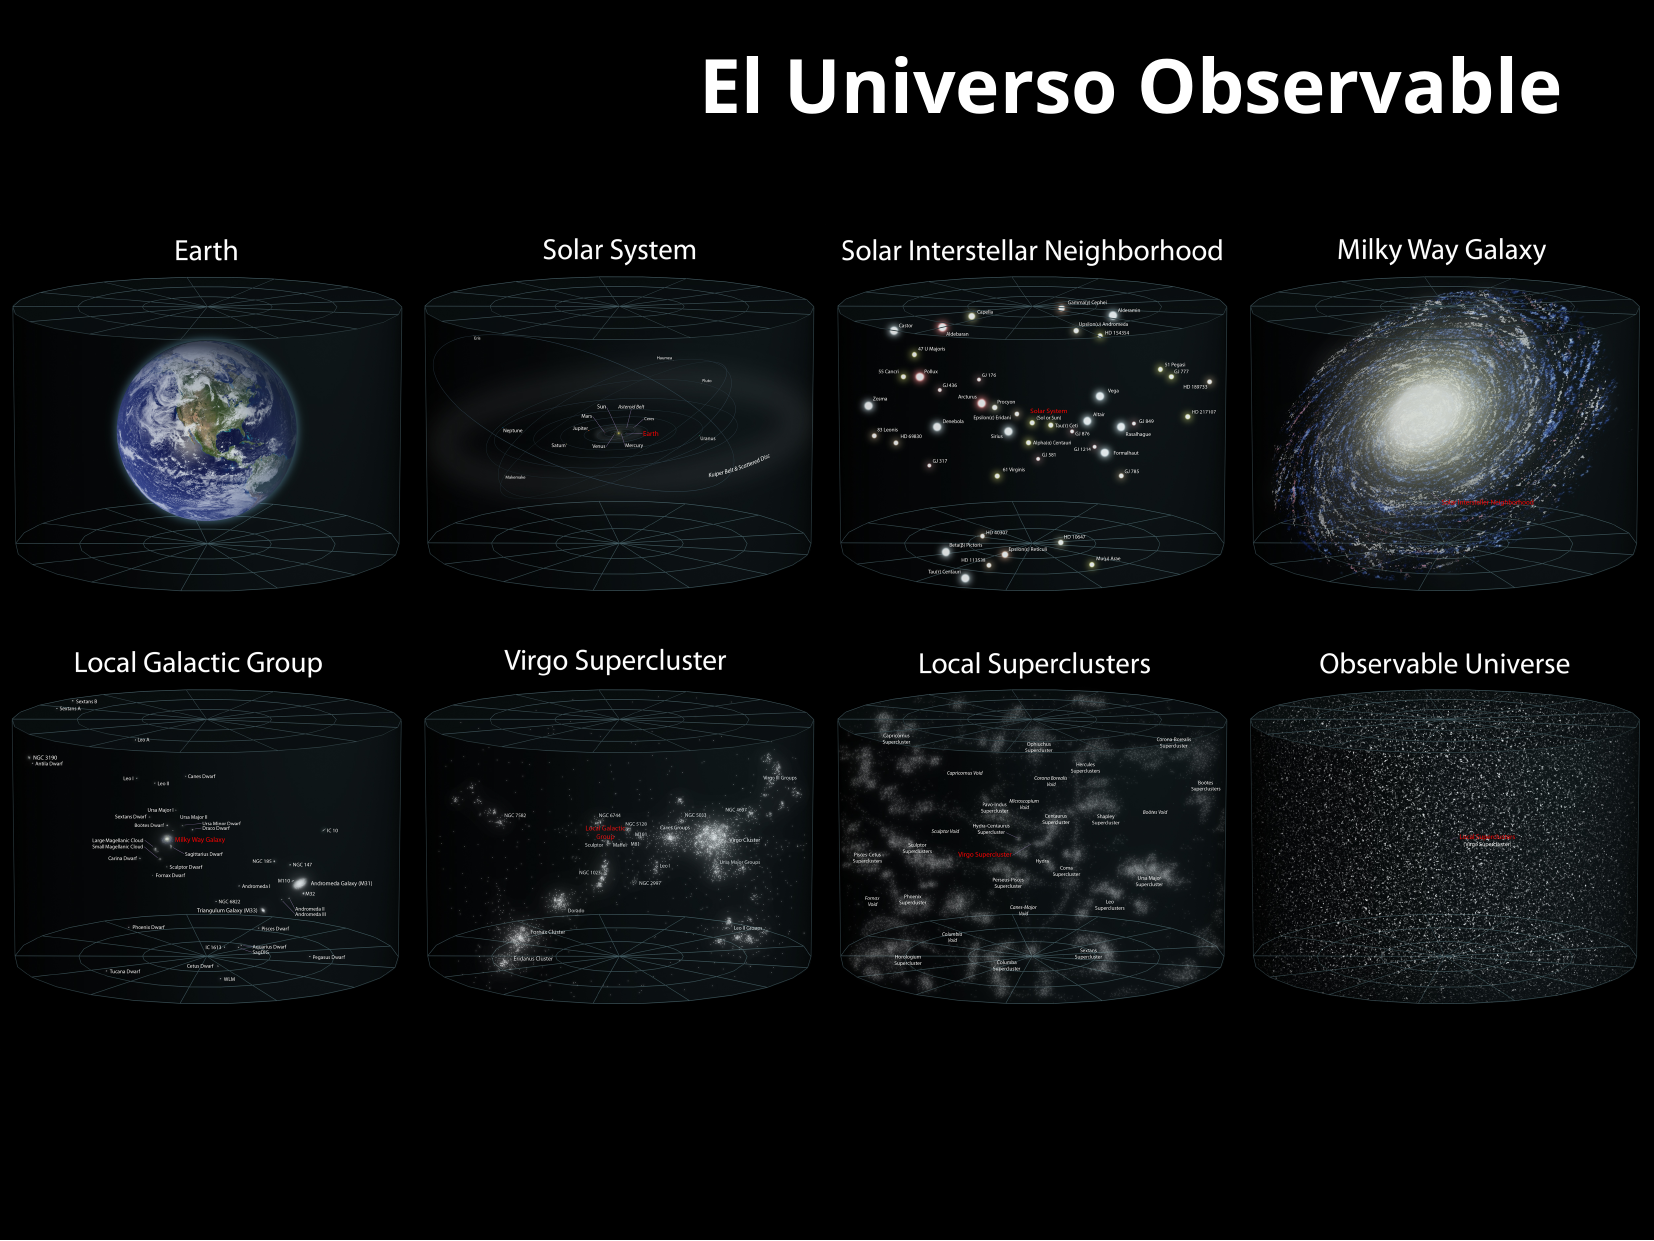

# El Universo Observable
Nov 05, 2019
Asorey IPAC 2019 U03C01
66